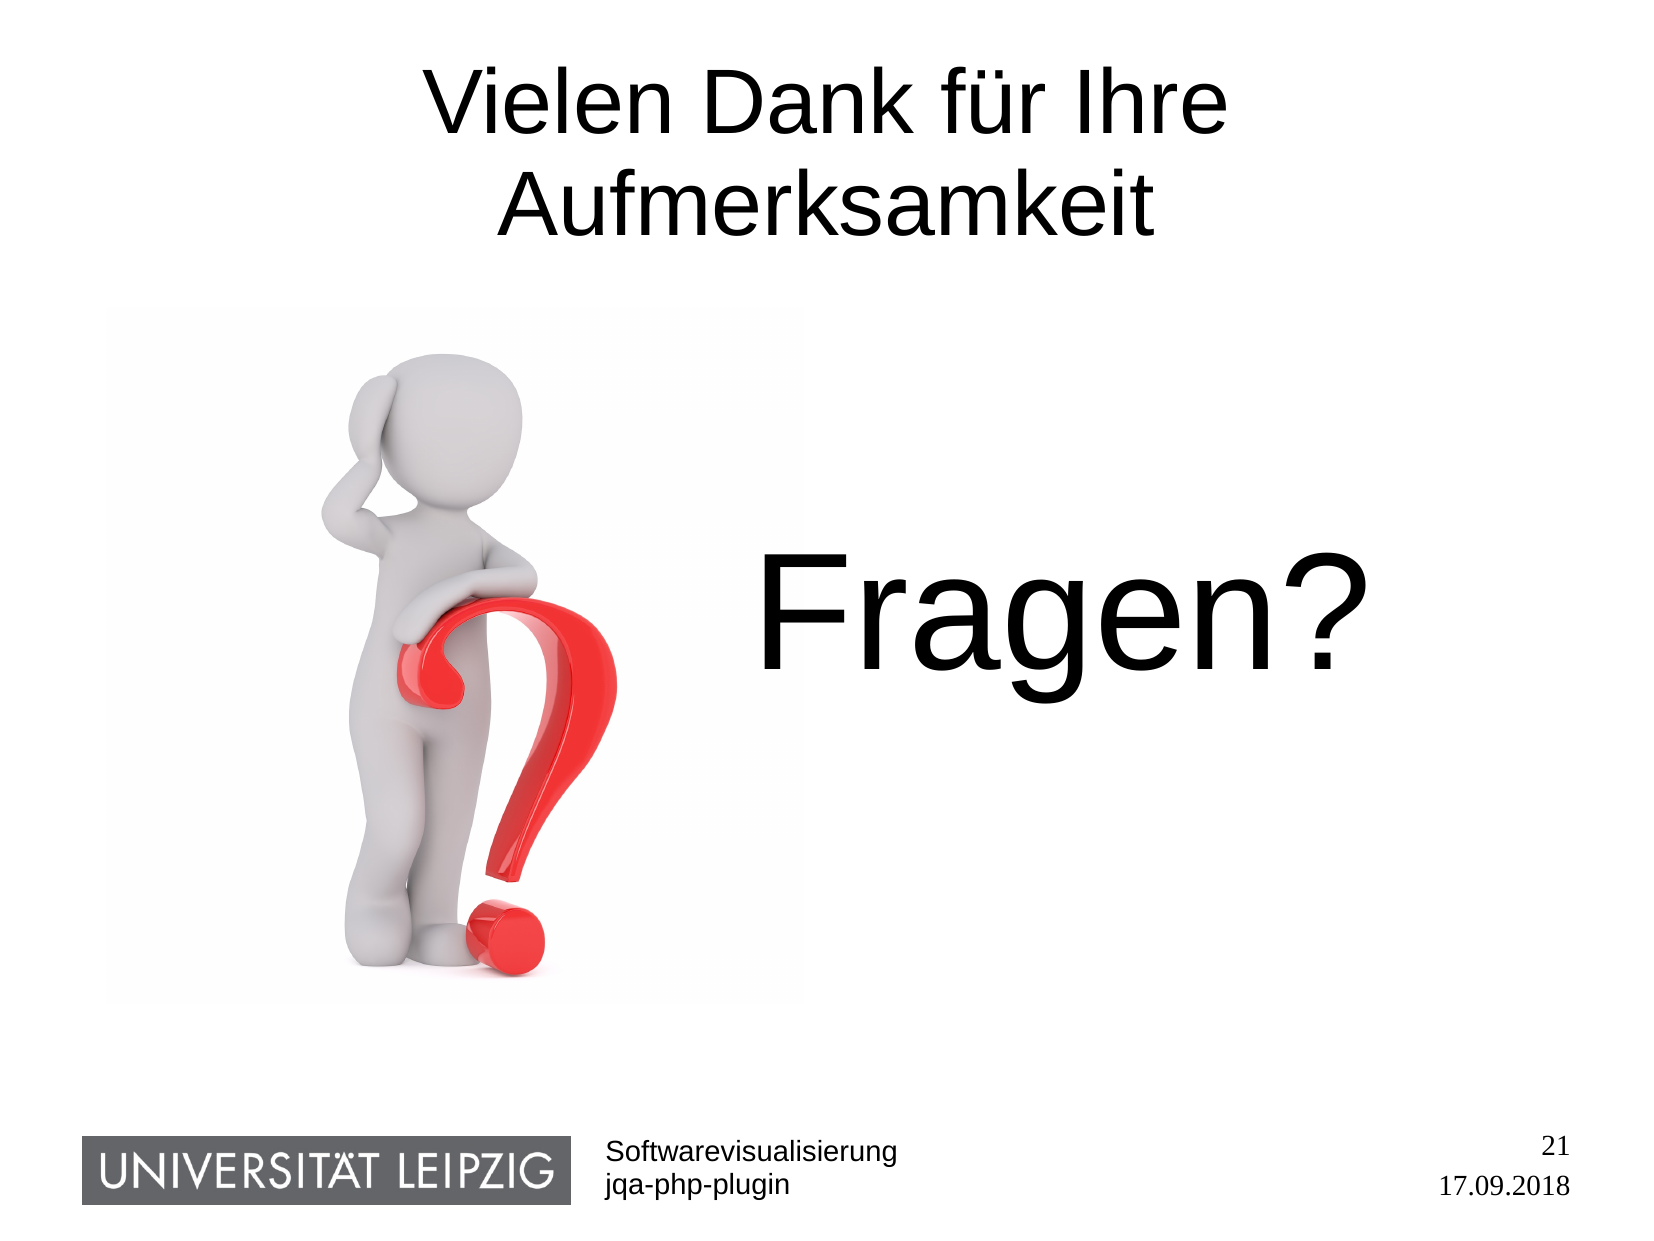

# Vielen Dank für Ihre Aufmerksamkeit
Fragen?
21
17.09.2018